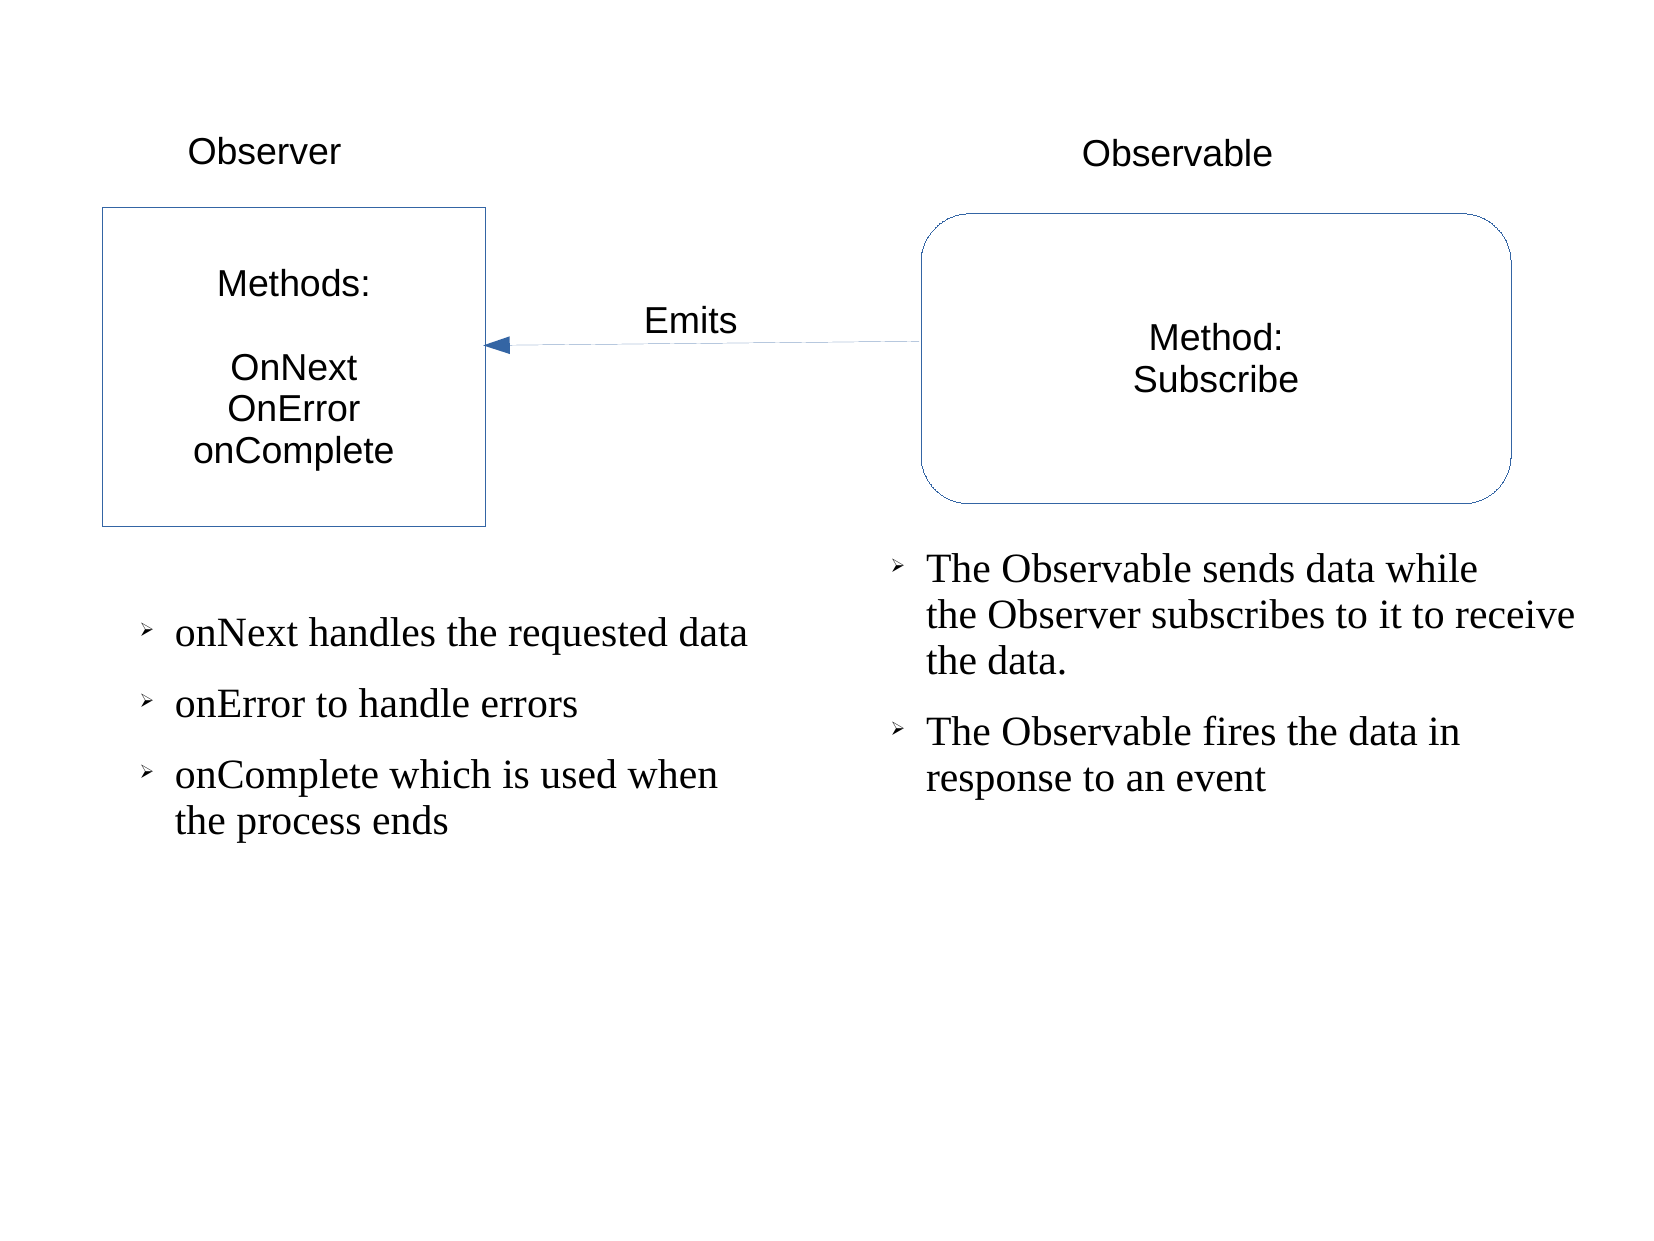

Observer
Observable
Methods:
OnNext
OnError
onComplete
Method:
Subscribe
Emits
The Observable sends data while the Observer subscribes to it to receive the data.
The Observable fires the data in response to an event
onNext handles the requested data
onError to handle errors
onComplete which is used when the process ends